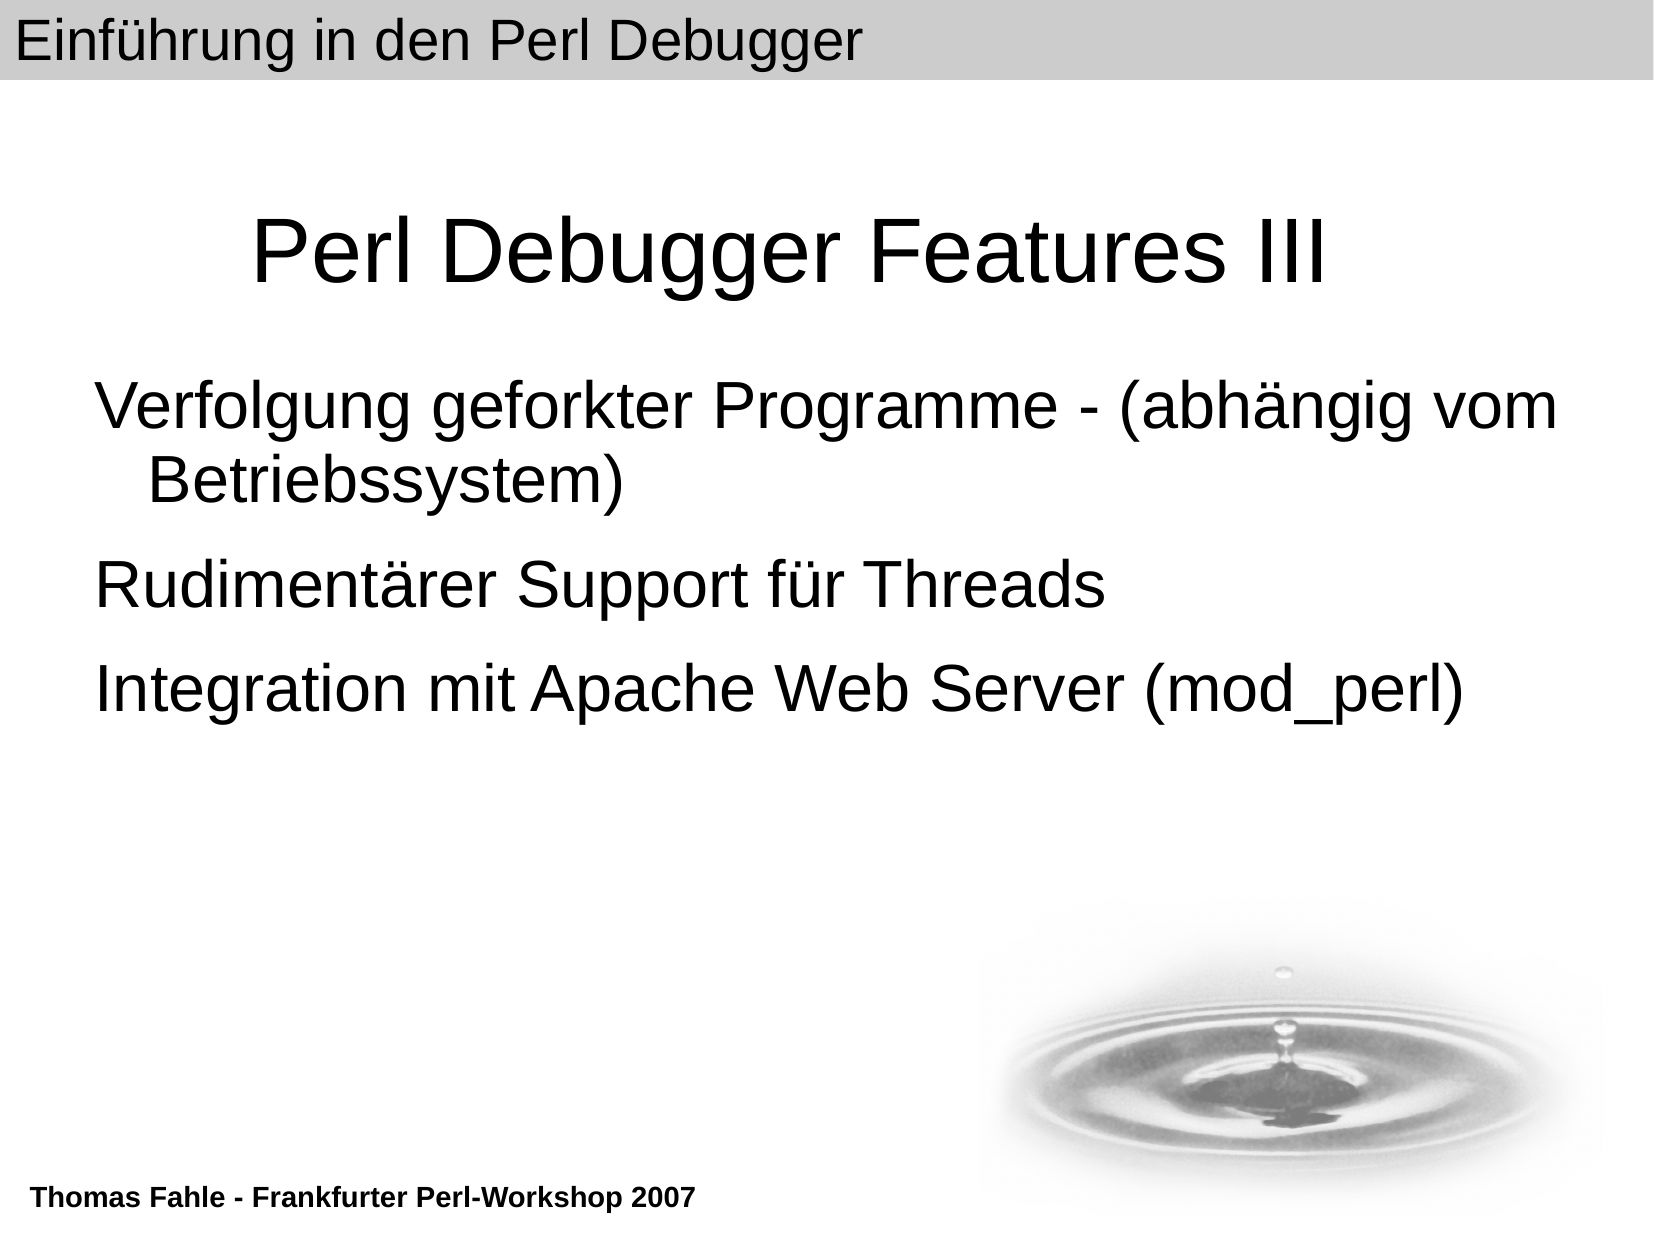

# Perl Debugger Features III
Verfolgung geforkter Programme - (abhängig vom Betriebssystem)
Rudimentärer Support für Threads
Integration mit Apache Web Server (mod_perl)